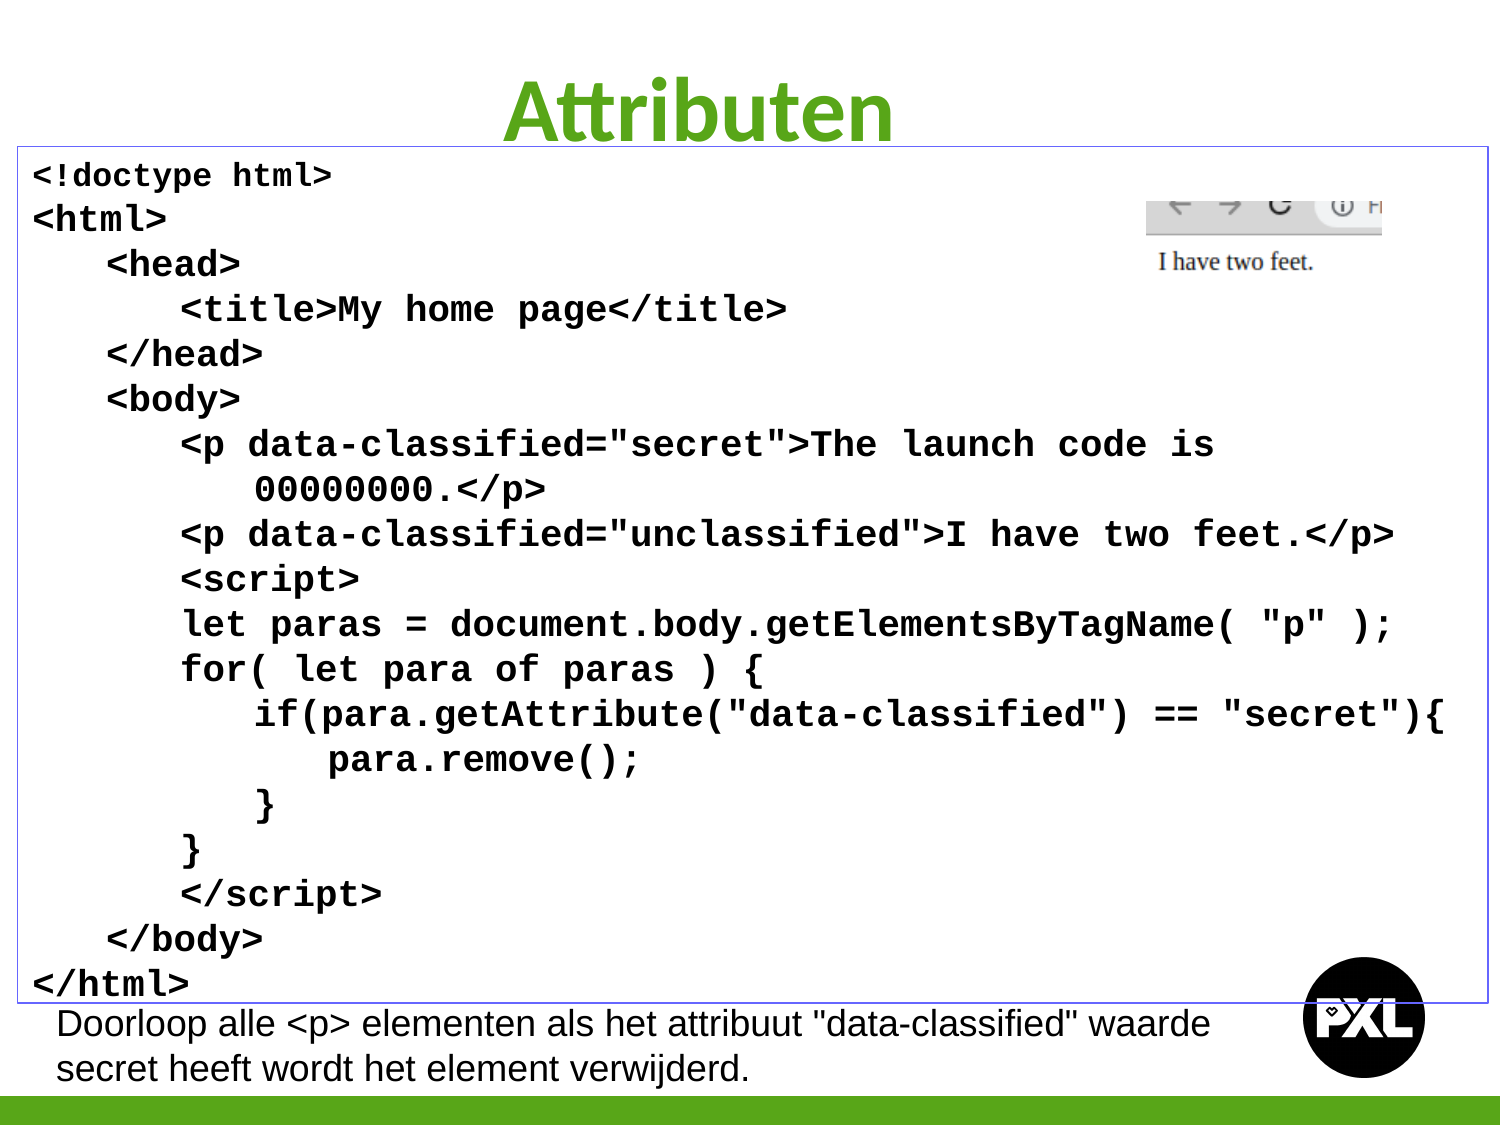

Attributen
<!doctype html>
<html>
	<head>
		<title>My home page</title>
	</head>
	<body>
		<p data-classified="secret">The launch code is
			00000000.</p>
		<p data-classified="unclassified">I have two feet.</p>
		<script>
		let paras = document.body.getElementsByTagName( "p" );
		for( let para of paras ) {
			if(para.getAttribute("data-classified") == "secret"){
				para.remove();
			}
		}
		</script>
	</body>
</html>
Doorloop alle <p> elementen als het attribuut "data-classified" waarde
secret heeft wordt het element verwijderd.